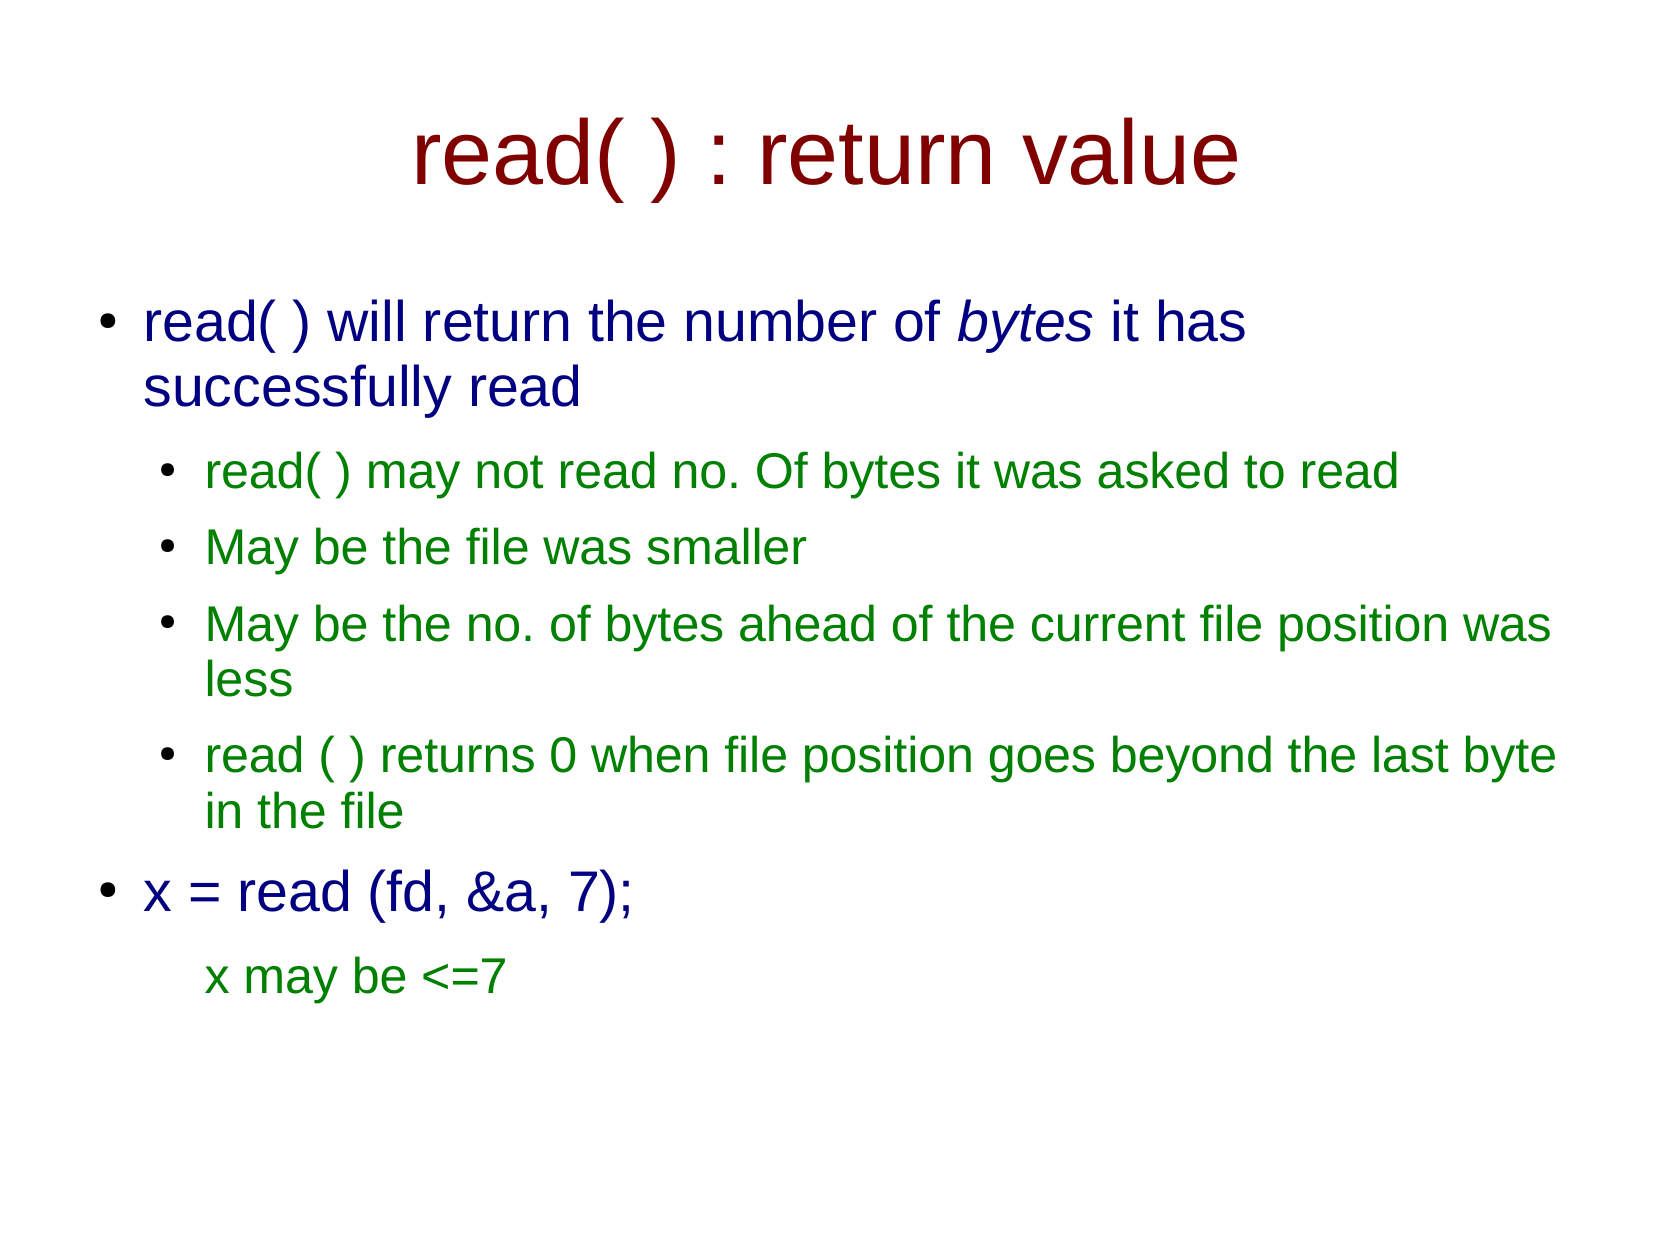

# read( ) : return value
read( ) will return the number of bytes it has successfully read
read( ) may not read no. Of bytes it was asked to read
May be the file was smaller
May be the no. of bytes ahead of the current file position was less
read ( ) returns 0 when file position goes beyond the last byte in the file
x = read (fd, &a, 7);
x may be <=7